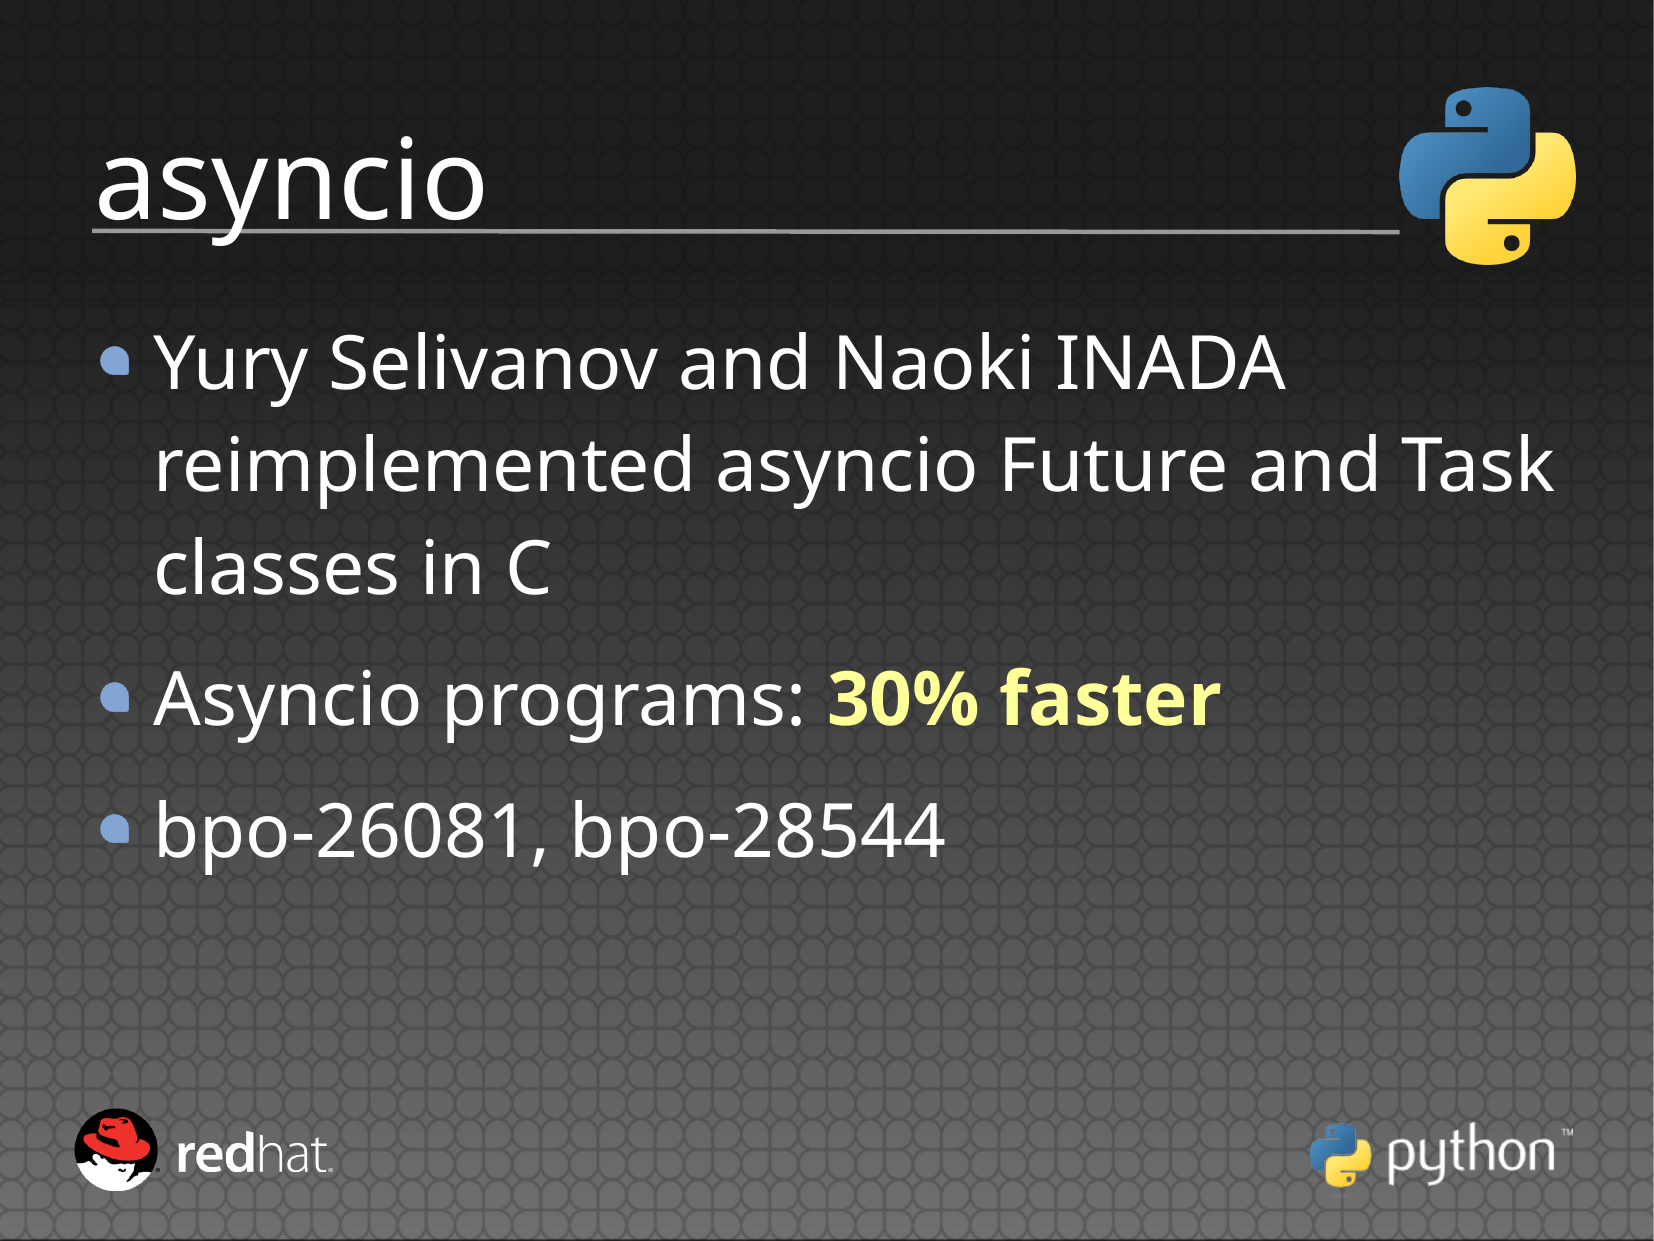

asyncio
# Yury Selivanov and Naoki INADA reimplemented asyncio Future and Task classes in C
Asyncio programs: 30% faster
bpo-26081, bpo-28544